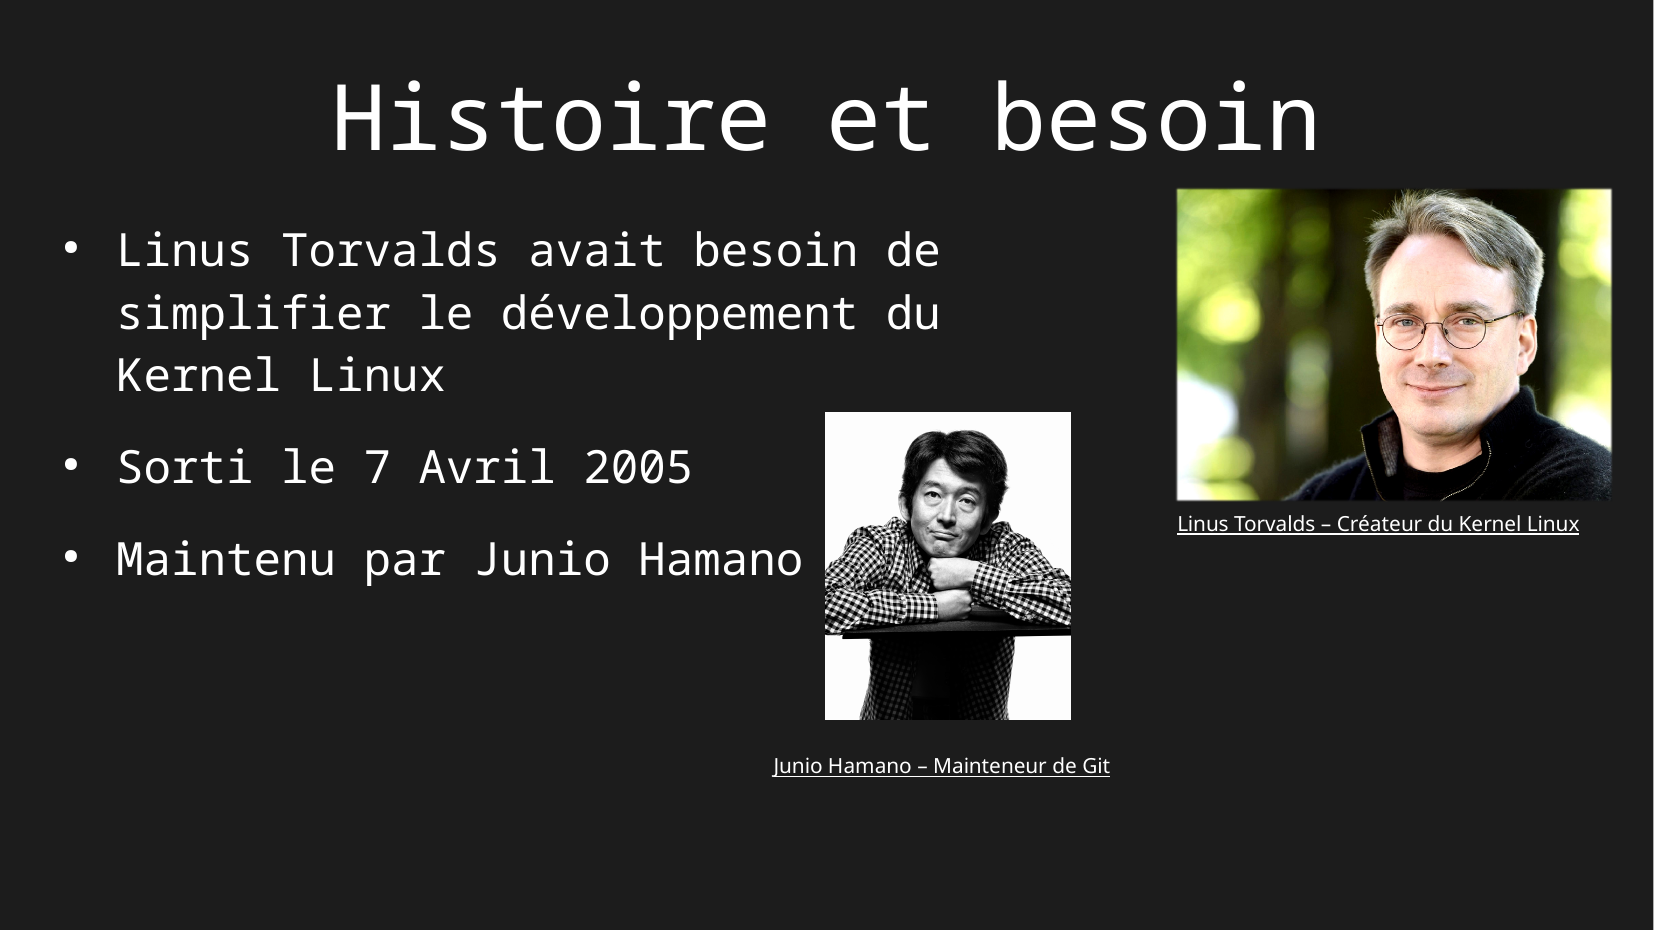

# Histoire et besoin
Linus Torvalds avait besoin de simplifier le développement du Kernel Linux
Sorti le 7 Avril 2005
Maintenu par Junio Hamano
Linus Torvalds – Créateur du Kernel Linux
Junio Hamano – Mainteneur de Git